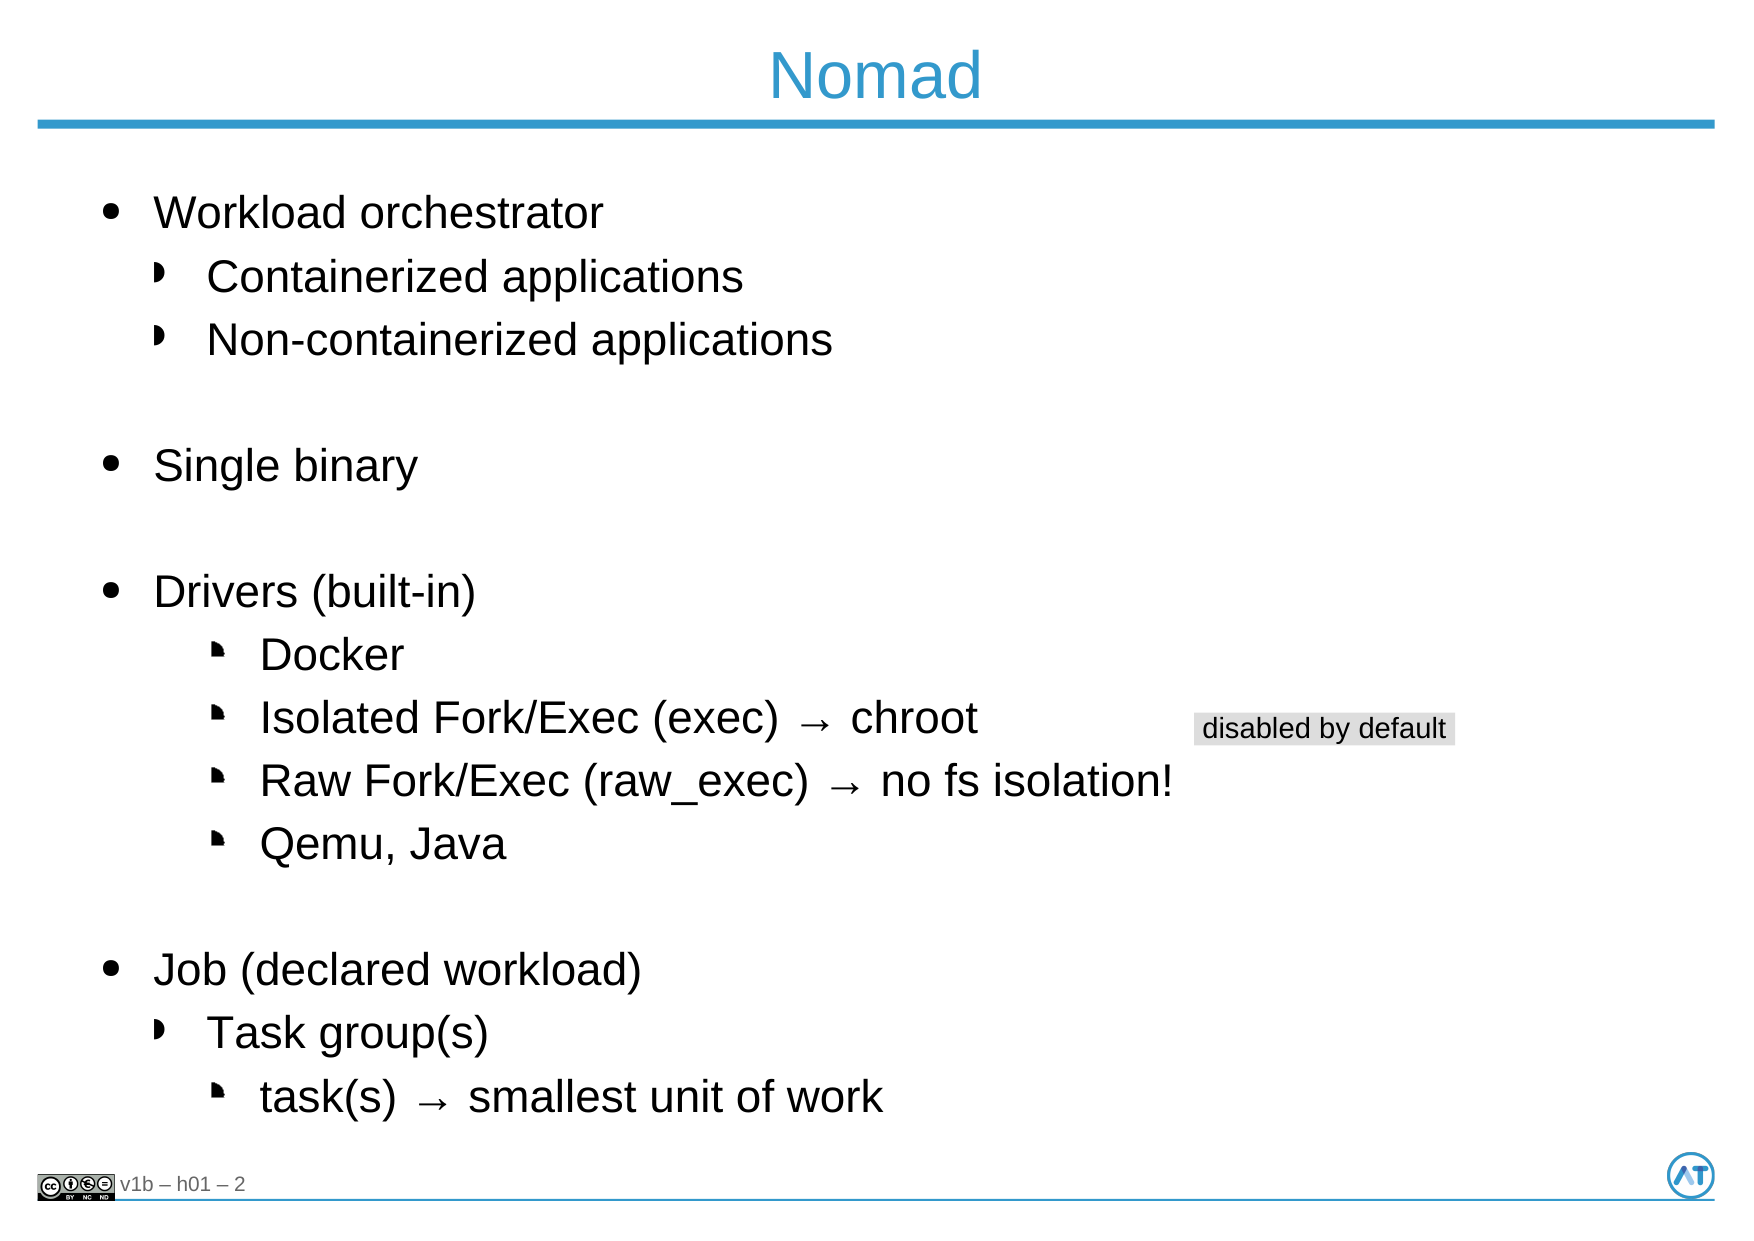

Nomad
Workload orchestrator
Containerized applications
Non-containerized applications
Single binary
Drivers (built-in)
Docker
Isolated Fork/Exec (exec) → chroot
Raw Fork/Exec (raw_exec) → no fs isolation!
Qemu, Java
Job (declared workload)
Task group(s)
task(s) → smallest unit of work
 disabled by default